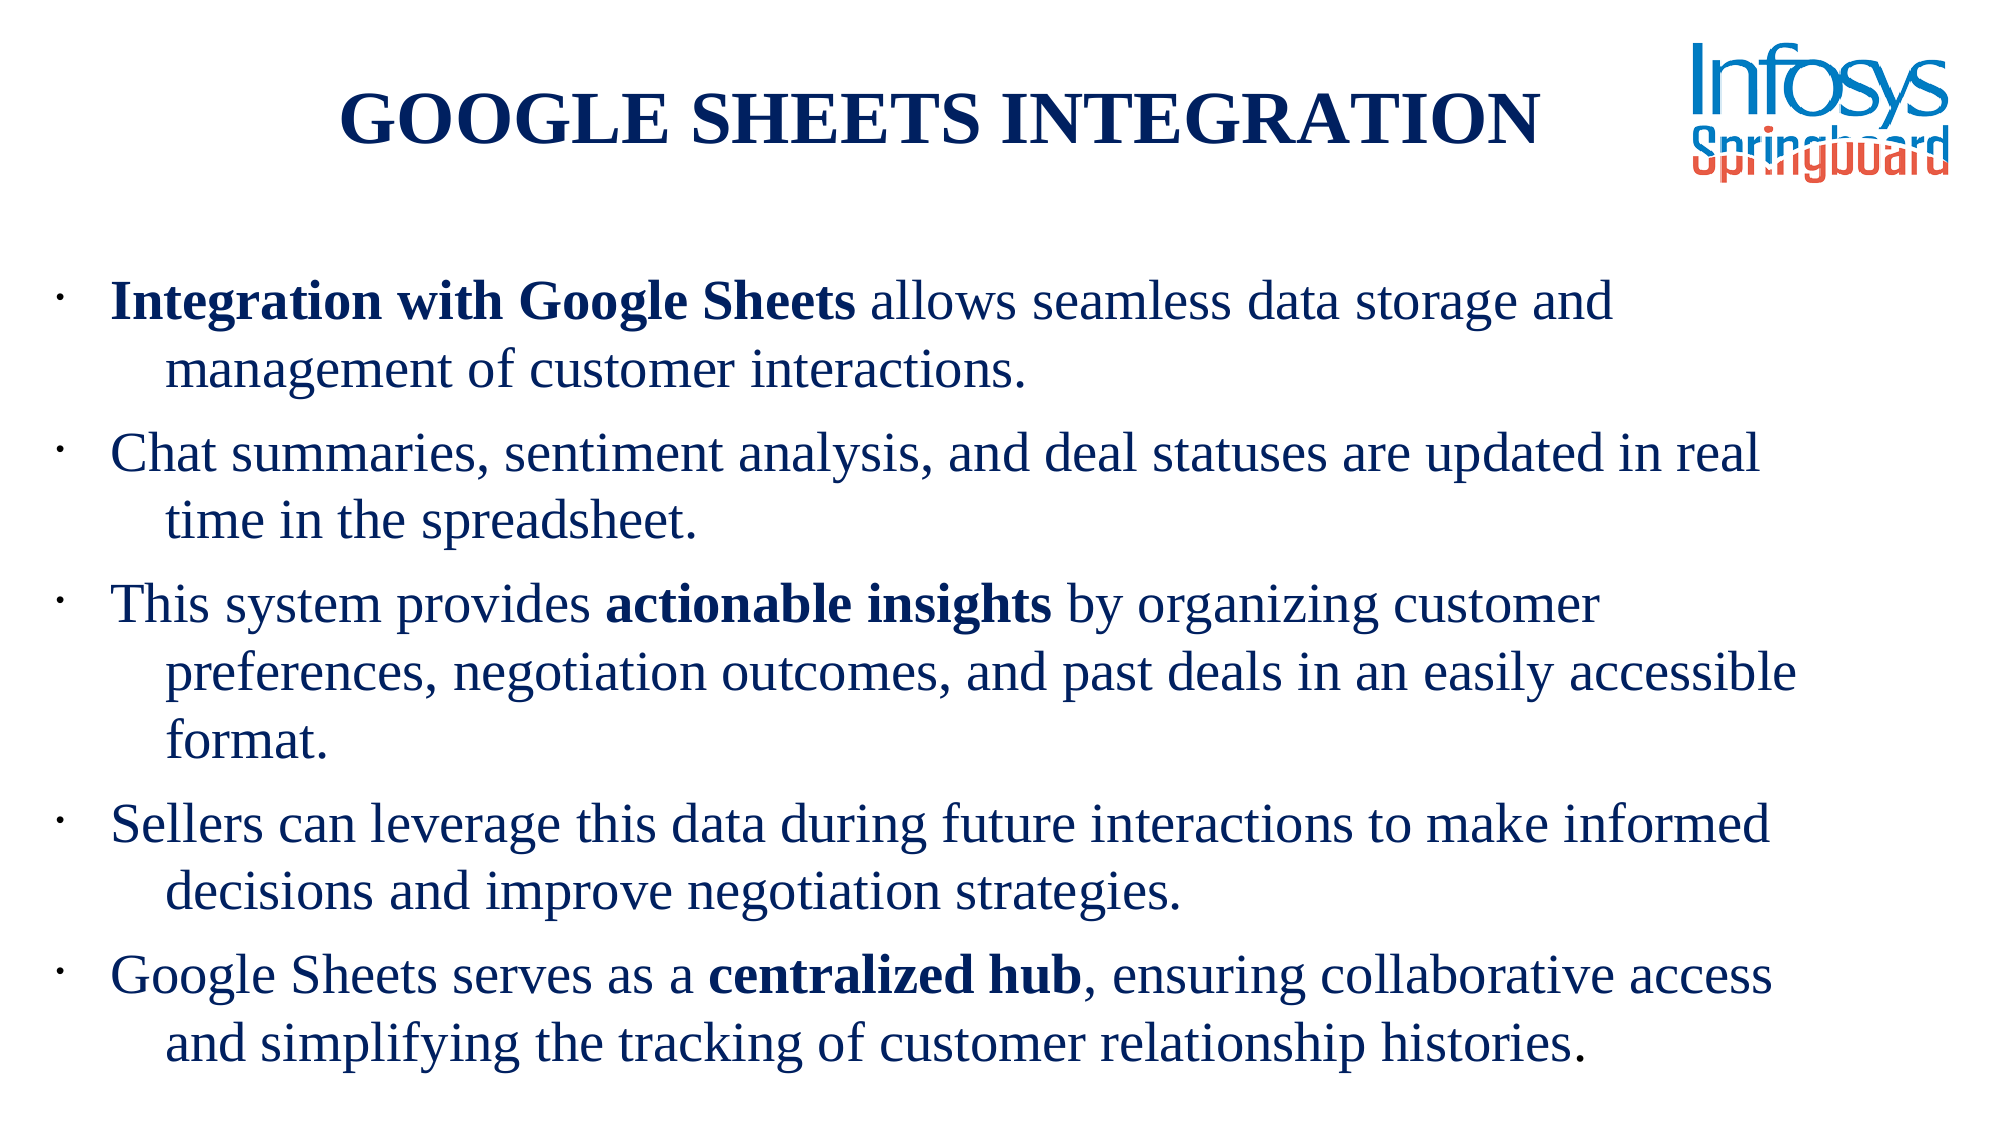

GOOGLE SHEETS INTEGRATION
Integration with Google Sheets allows seamless data storage and management of customer interactions.
Chat summaries, sentiment analysis, and deal statuses are updated in real time in the spreadsheet.
This system provides actionable insights by organizing customer preferences, negotiation outcomes, and past deals in an easily accessible format.
Sellers can leverage this data during future interactions to make informed decisions and improve negotiation strategies.
Google Sheets serves as a centralized hub, ensuring collaborative access and simplifying the tracking of customer relationship histories.